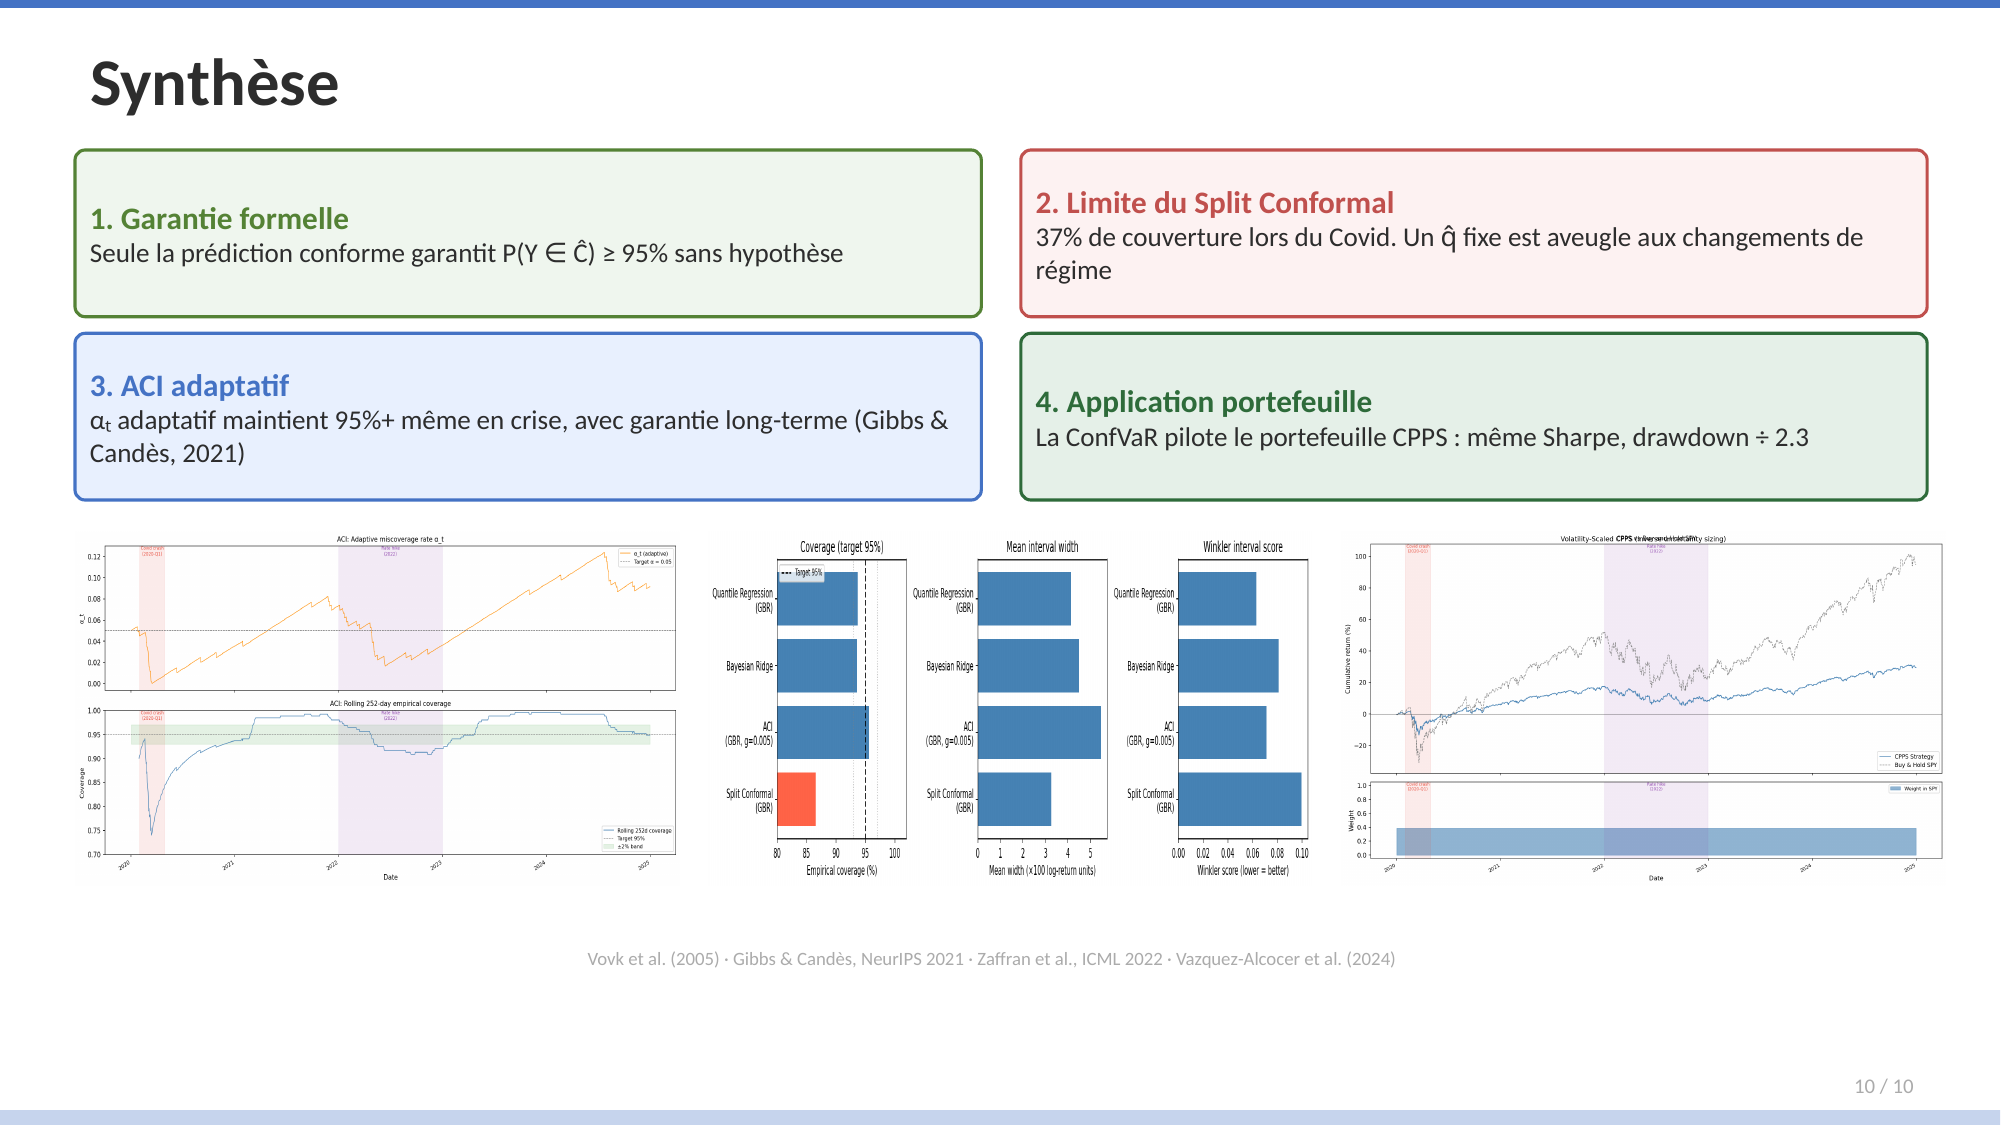

Synthèse
1. Garantie formelle
Seule la prédiction conforme garantit P(Y ∈ Ĉ) ≥ 95% sans hypothèse
2. Limite du Split Conformal
37% de couverture lors du Covid. Un q̂ fixe est aveugle aux changements de régime
3. ACI adaptatif
αₜ adaptatif maintient 95%+ même en crise, avec garantie long-terme (Gibbs & Candès, 2021)
4. Application portefeuille
La ConfVaR pilote le portefeuille CPPS : même Sharpe, drawdown ÷ 2.3
Vovk et al. (2005) · Gibbs & Candès, NeurIPS 2021 · Zaffran et al., ICML 2022 · Vazquez-Alcocer et al. (2024)
10 / 10